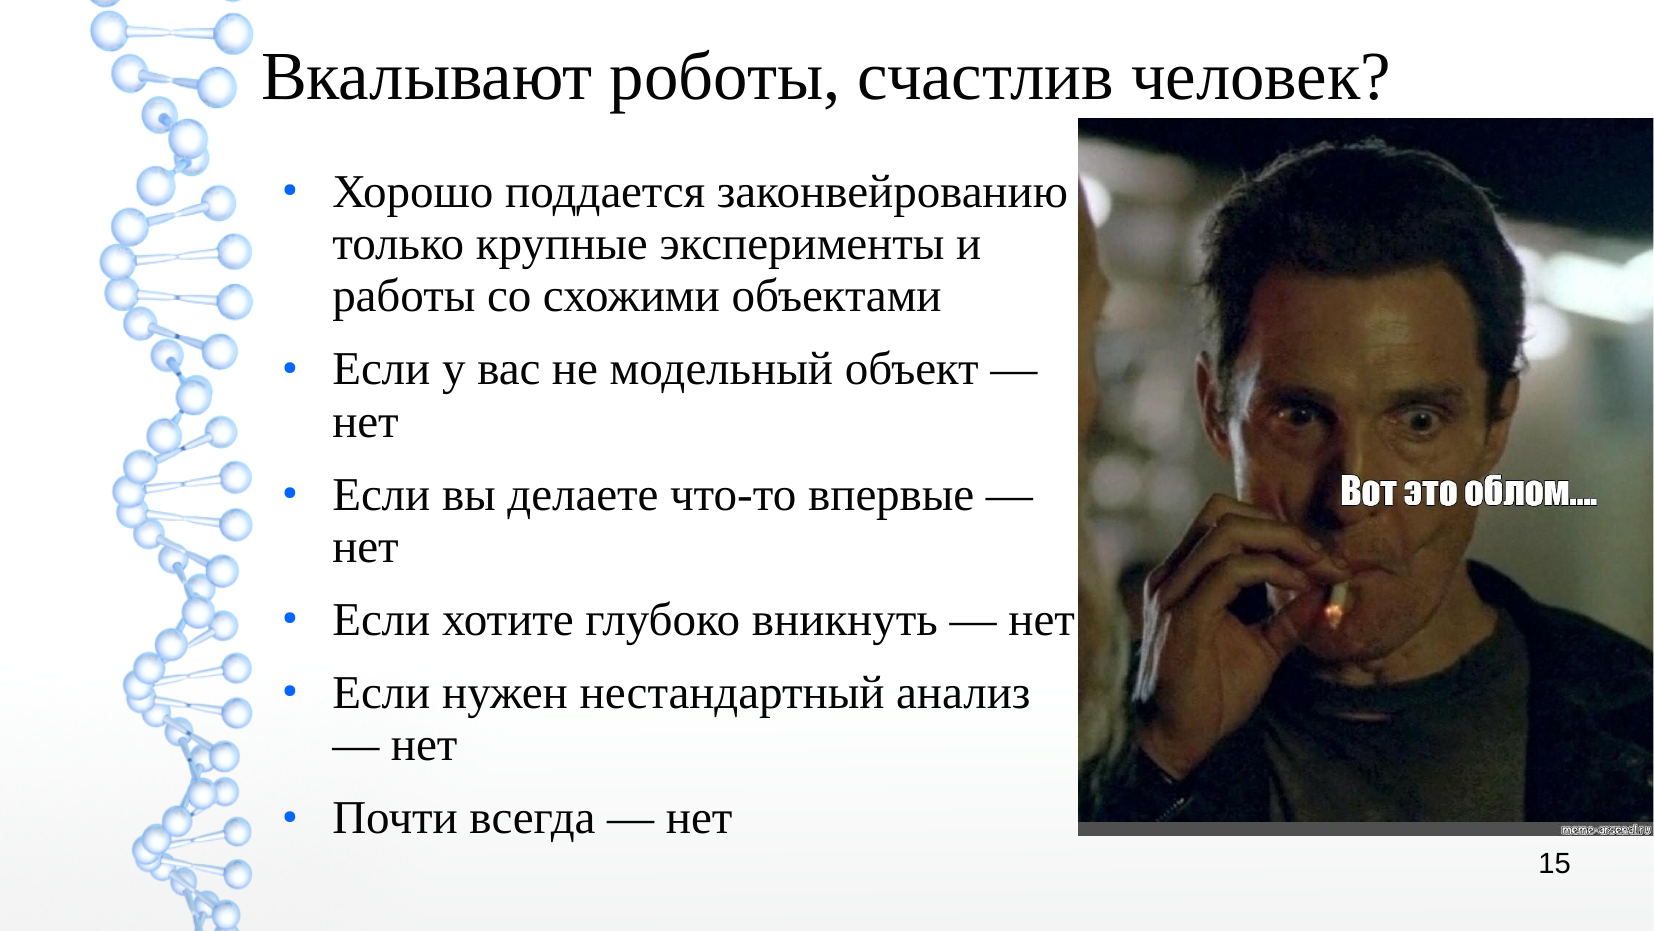

# Вкалывают роботы, счастлив человек?
Хорошо поддается законвейрованию только крупные эксперименты и работы со схожими объектами
Если у вас не модельный объект — нет
Если вы делаете что-то впервые — нет
Если хотите глубоко вникнуть — нет
Если нужен нестандартный анализ — нет
Почти всегда — нет
15